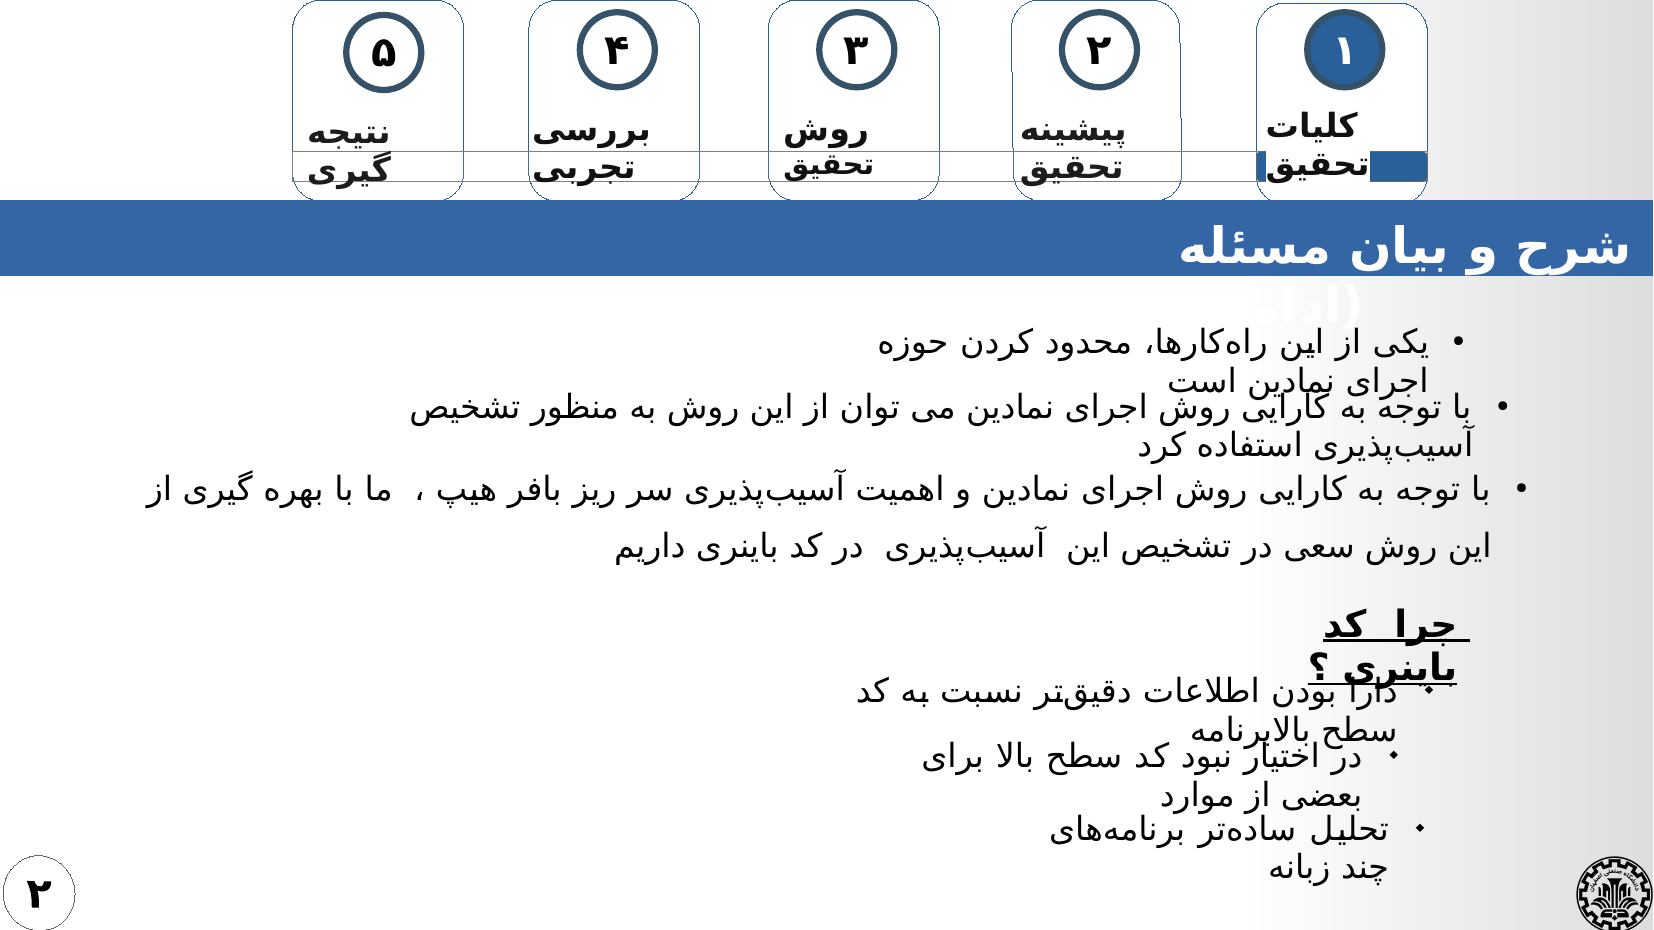

۴
۳
۲
۱
۵
کلیات تحقیق
بررسی تجربی
روش تحقیق
پیشینه تحقیق
نتیجه گیری
شرح و بیان مسئله (ادامه.)
یکی از این راه‌کارها، محدود کردن حوزه اجرای نمادین است
با توجه به کارایی روش اجرای نمادین می توان از این روش به منظور تشخیص آسیب‌پذیری استفاده کرد
با توجه به کارایی روش اجرای نمادین و اهمیت آسیب‌پذیری سر ریز بافر هیپ ، ما با بهره گیری از این روش سعی در تشخیص این آسیب‌پذیری در کد باینری داریم
چرا کد باینری ؟
دارا بودن اطلاعات دقیق‌تر نسبت به کد سطح بالابرنامه
در اختیار نبود کد سطح بالا برای بعضی از موارد
تحلیل ساده‌تر برنامه‌های چند زبانه
۲